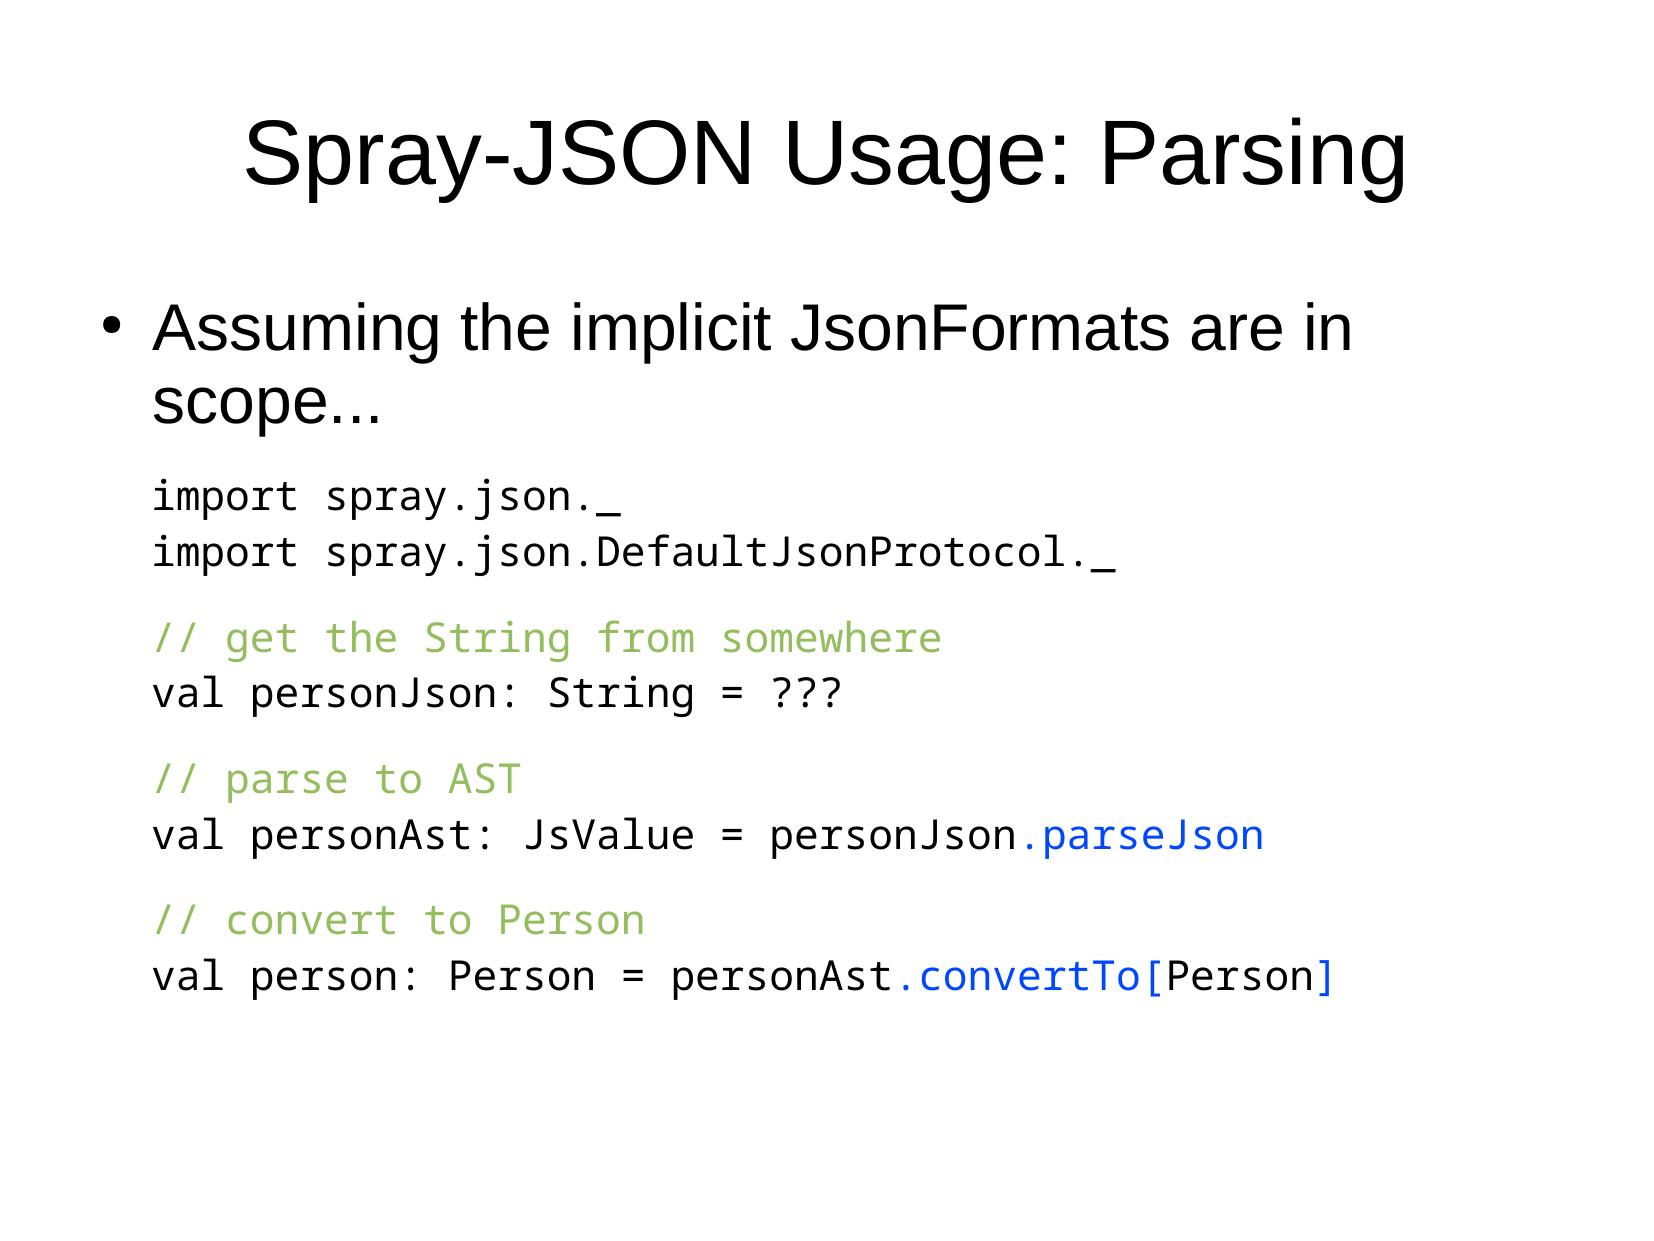

# Spray-JSON Usage: Parsing
Assuming the implicit JsonFormats are in scope...
import spray.json._
import spray.json.DefaultJsonProtocol._
// get the String from somewhere
val personJson: String = ???
// parse to AST
val personAst: JsValue = personJson.parseJson
// convert to Person
val person: Person = personAst.convertTo[Person]